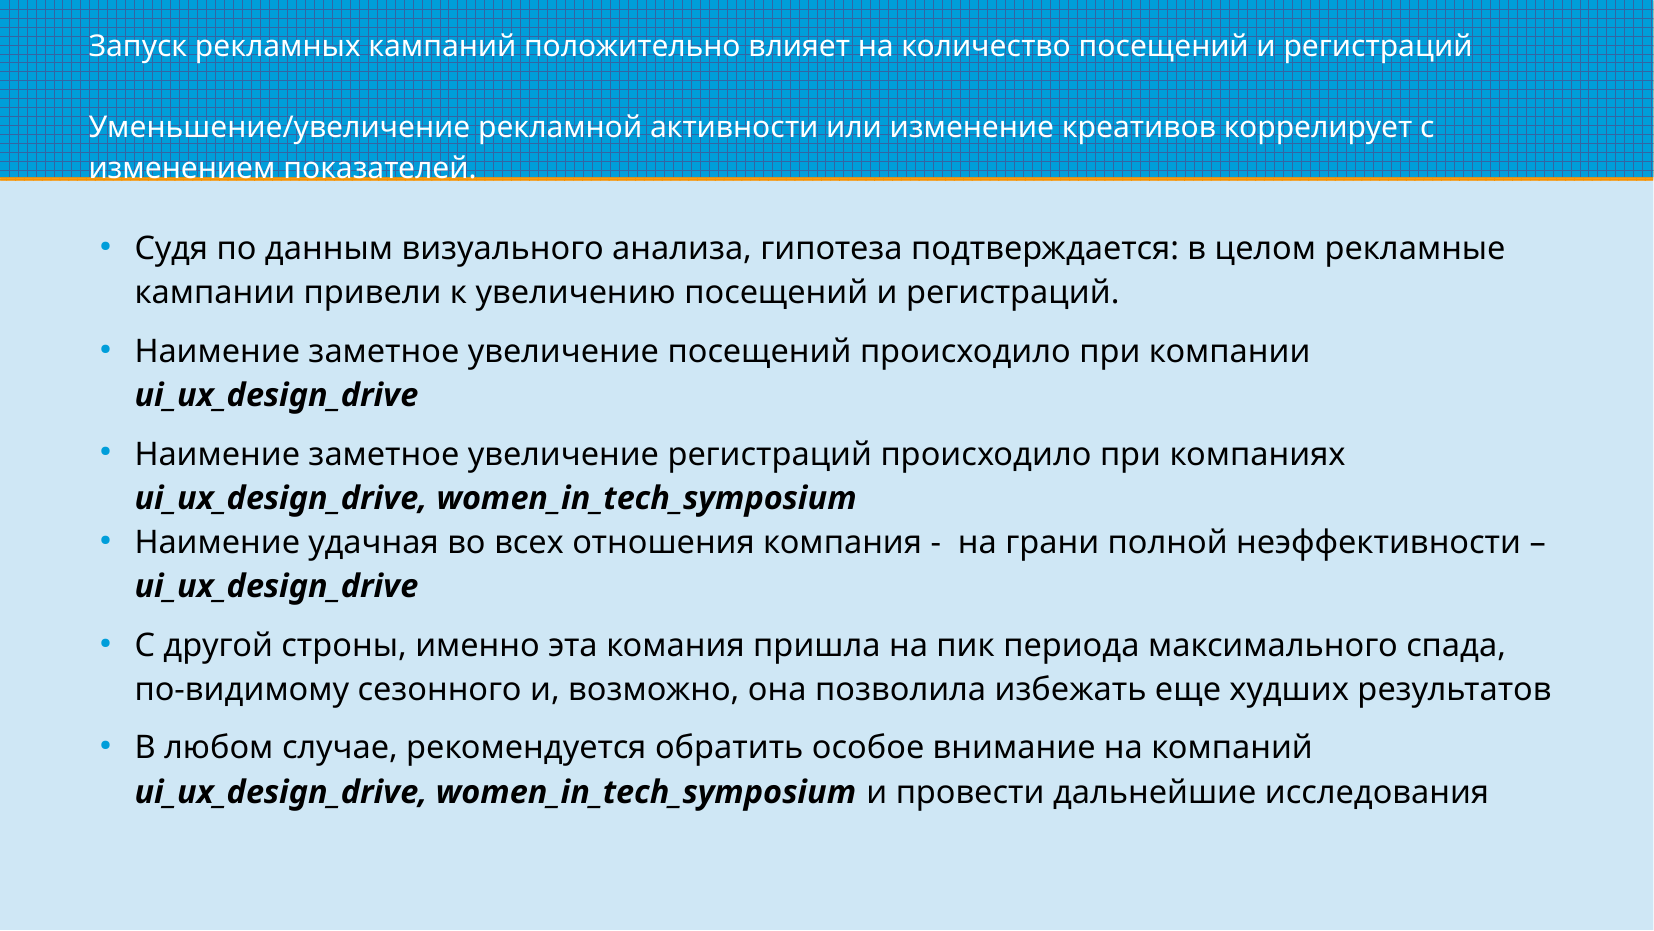

# Запуск рекламных кампаний положительно влияет на количество посещений и регистраций Уменьшение/увеличение рекламной активности или изменение креативов коррелирует с изменением показателей.
Судя по данным визуального анализа, гипотеза подтверждается: в целом рекламные кампании привели к увеличению посещений и регистраций.
Наимение заметное увеличение посещений происходило при компании ui_ux_design_drive
Наимение заметное увеличение регистраций происходило при компаниях ui_ux_design_drive, women_in_tech_symposium
Наимение удачная во всех отношения компания - на грани полной неэффективности – ui_ux_design_drive
С другой строны, именно эта комания пришла на пик периода максимального спада, по-видимому сезонного и, возможно, она позволила избежать еще худших результатов
В любом случае, рекомендуется обратить особое внимание на компаний ui_ux_design_drive, women_in_tech_symposium и провести дальнейшие исследования